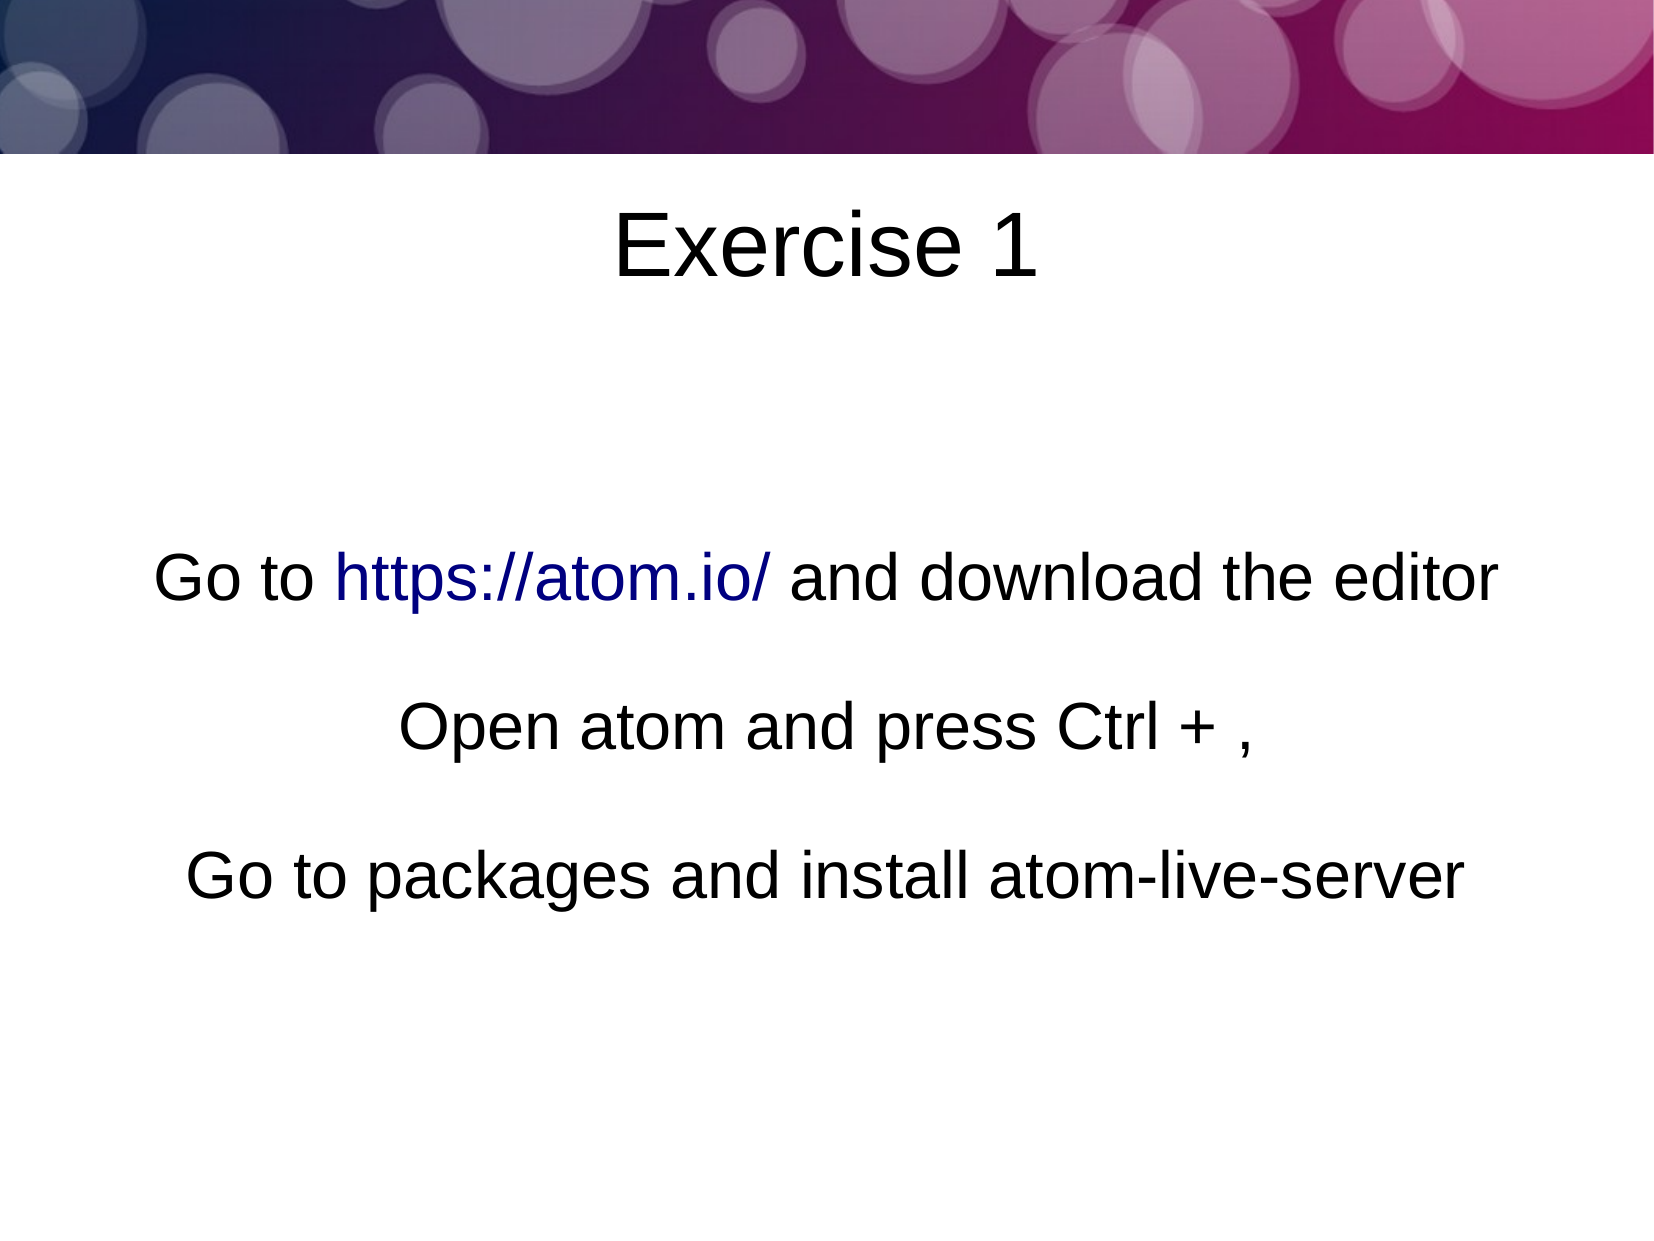

# Exercise 1
Go to https://atom.io/ and download the editor
Open atom and press Ctrl + ,
Go to packages and install atom-live-server